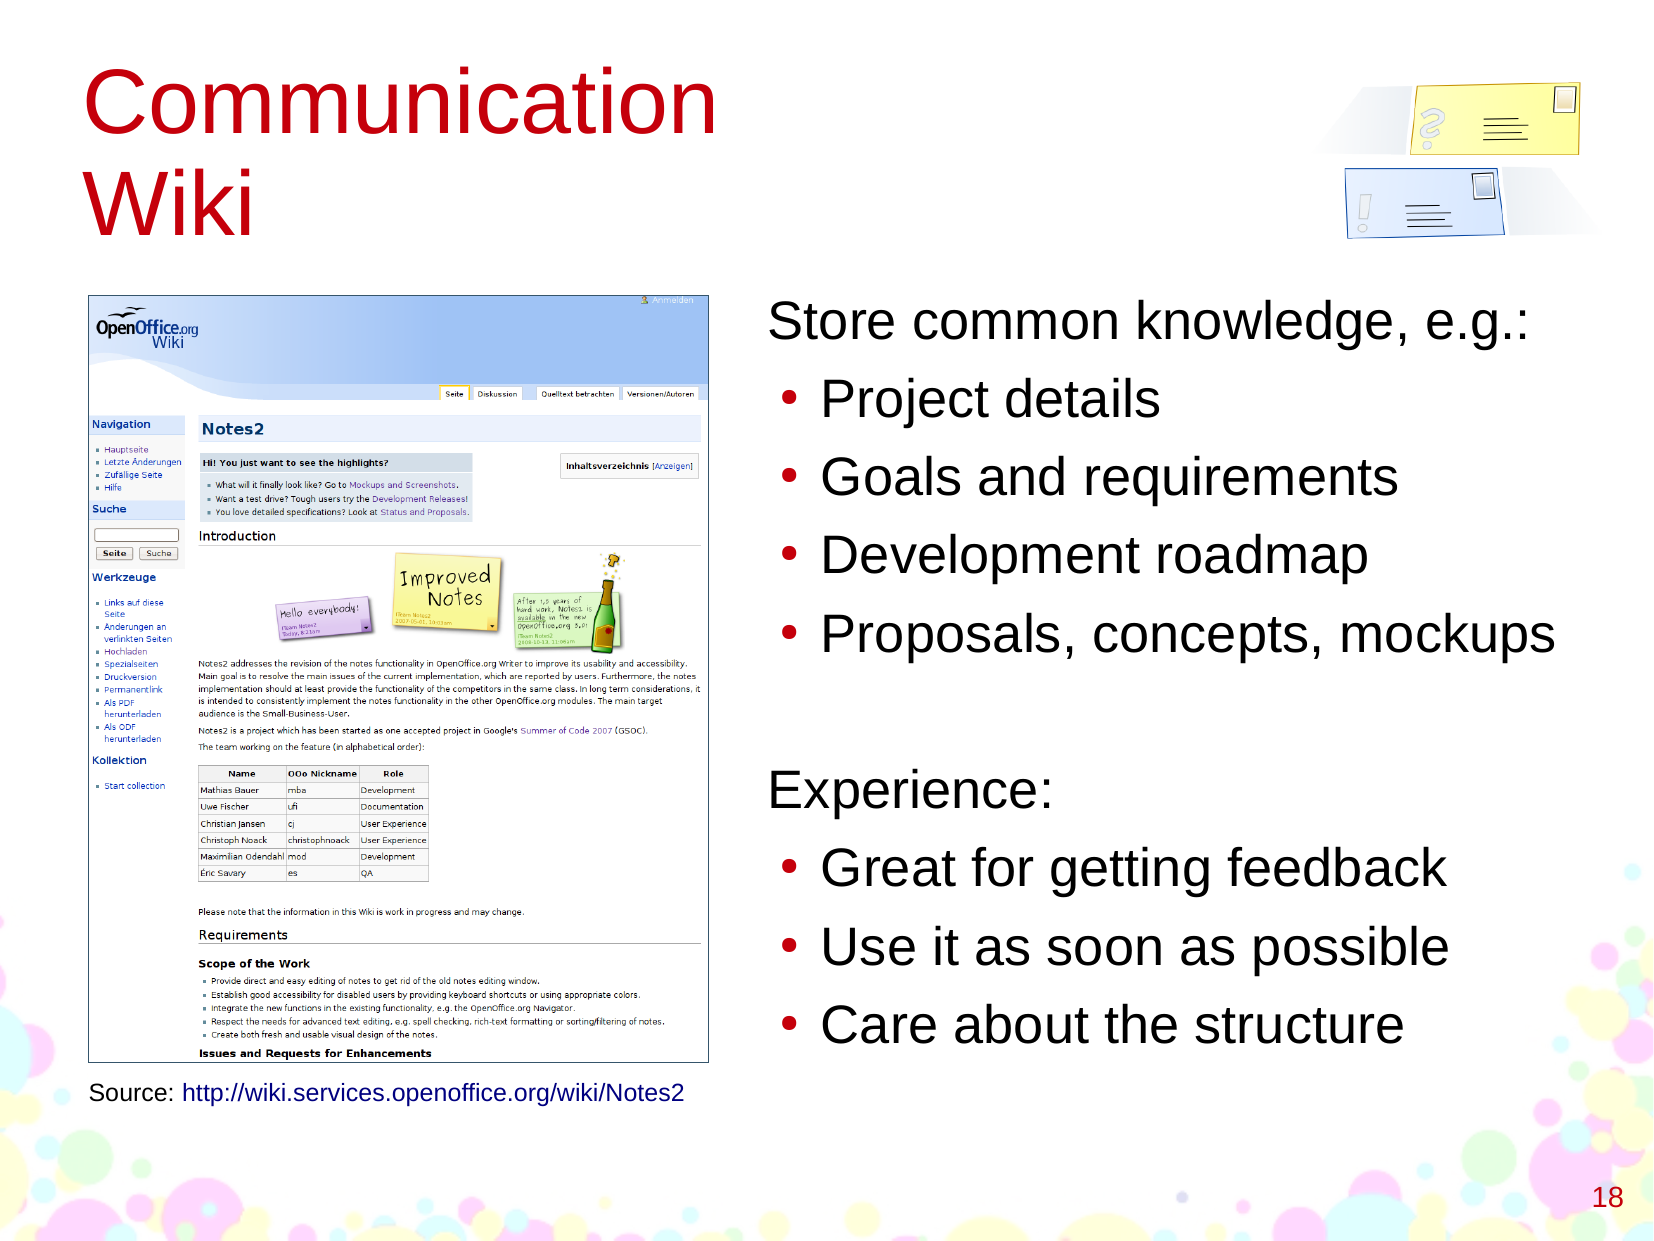

# Communication Wiki
Store common knowledge, e.g.:
Project details
Goals and requirements
Development roadmap
Proposals, concepts, mockups
Experience:
Great for getting feedback
Use it as soon as possible
Care about the structure
Source: http://wiki.services.openoffice.org/wiki/Notes2
18